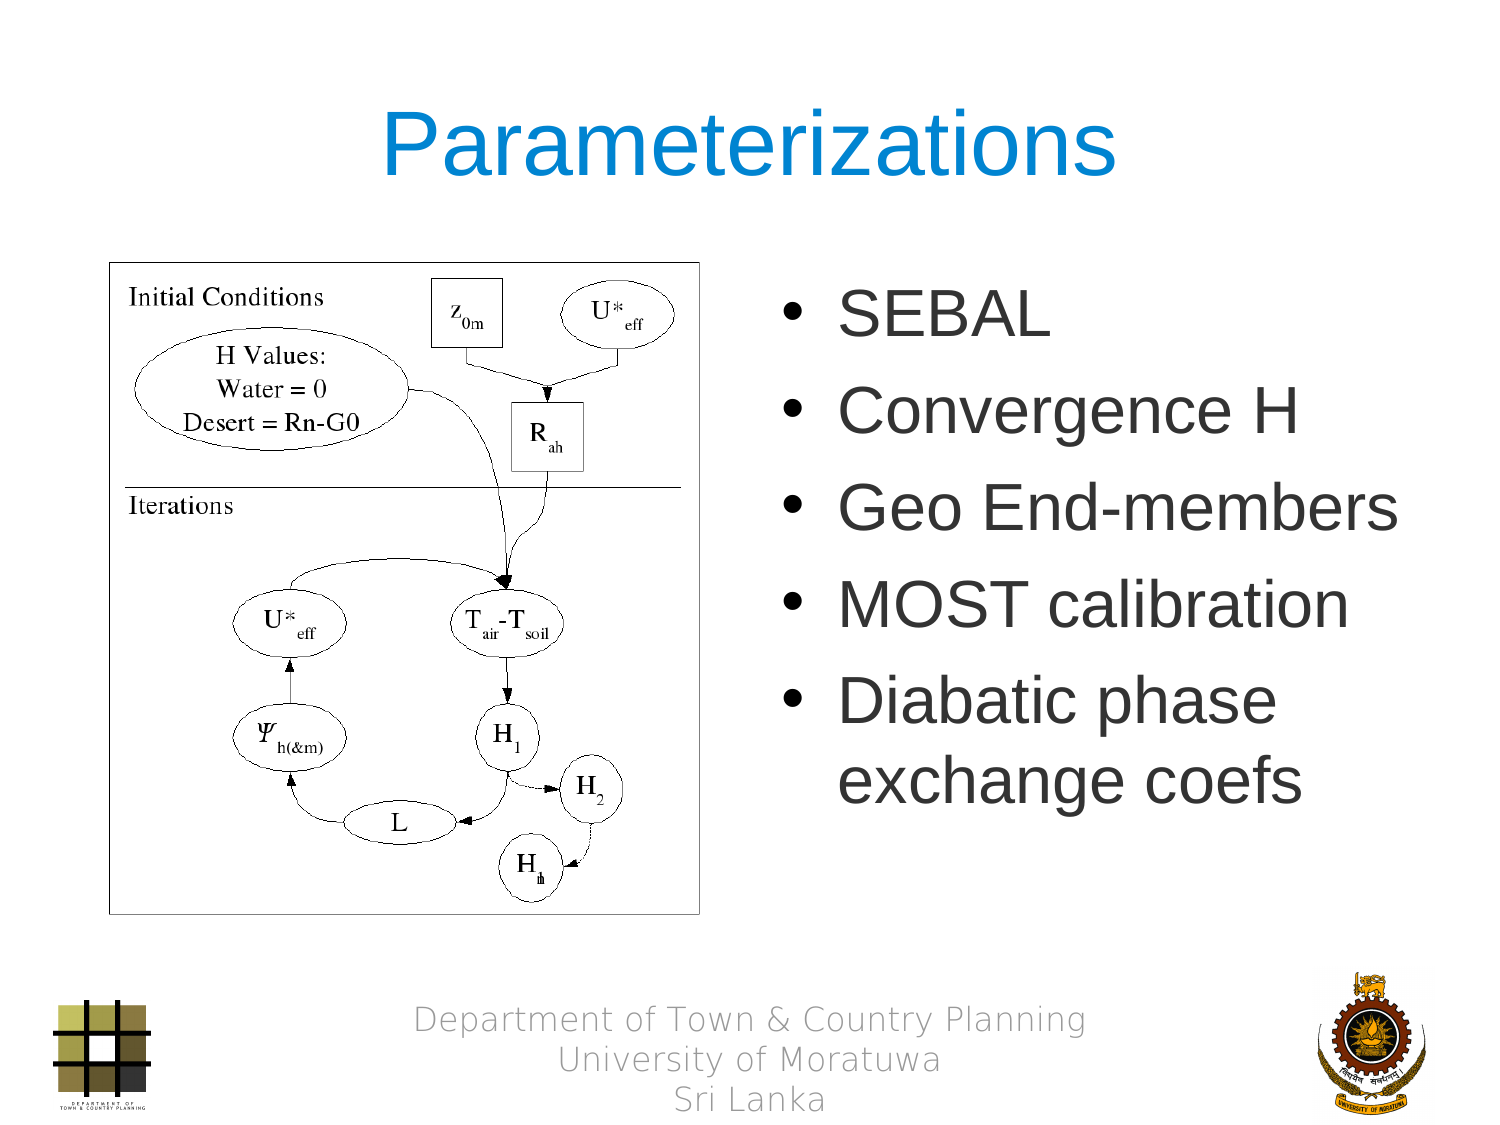

# Parameterizations
SEBAL
Convergence H
Geo End-members
MOST calibration
Diabatic phase exchange coefs